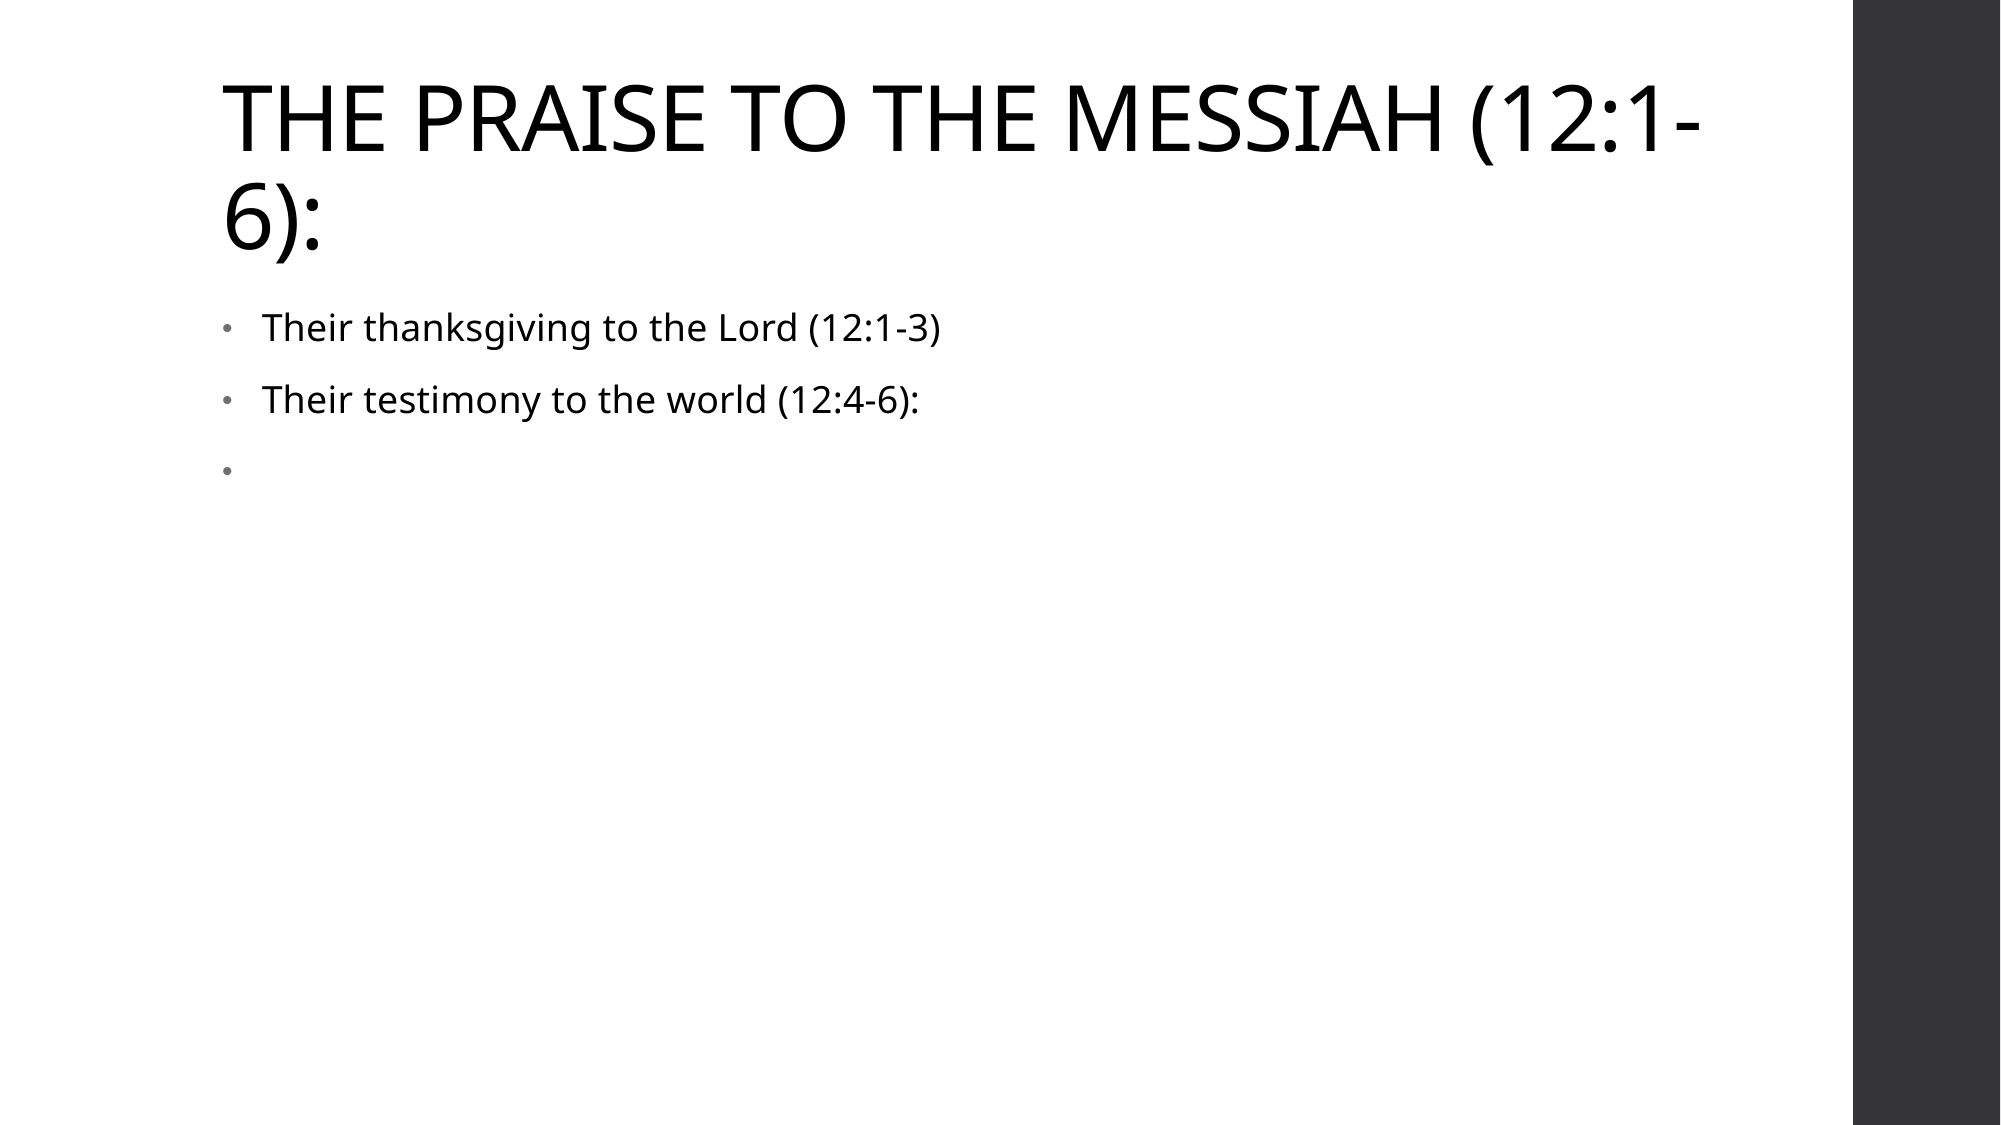

# THE PRAISE TO THE MESSIAH (12:1-6):
 Their thanksgiving to the Lord (12:1-3)
 Their testimony to the world (12:4-6):